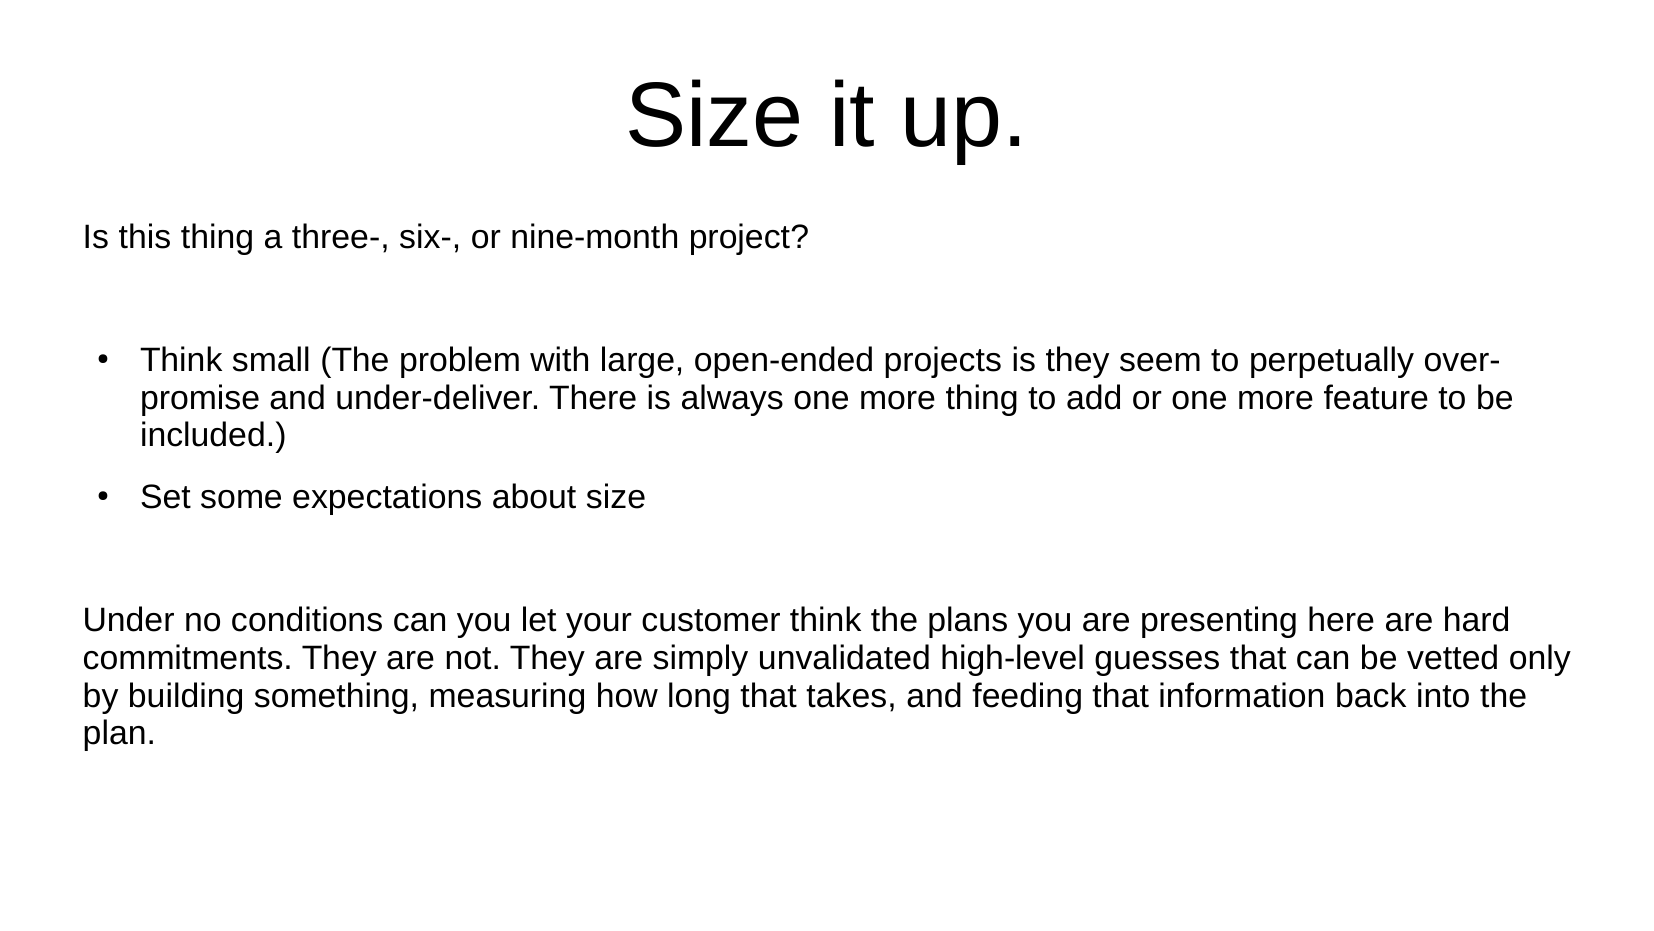

# Size it up.
Is this thing a three-, six-, or nine-month project?
Think small (The problem with large, open-ended projects is they seem to perpetually over-promise and under-deliver. There is always one more thing to add or one more feature to be included.)
Set some expectations about size
Under no conditions can you let your customer think the plans you are presenting here are hard commitments. They are not. They are simply unvalidated high-level guesses that can be vetted only by building something, measuring how long that takes, and feeding that information back into the plan.